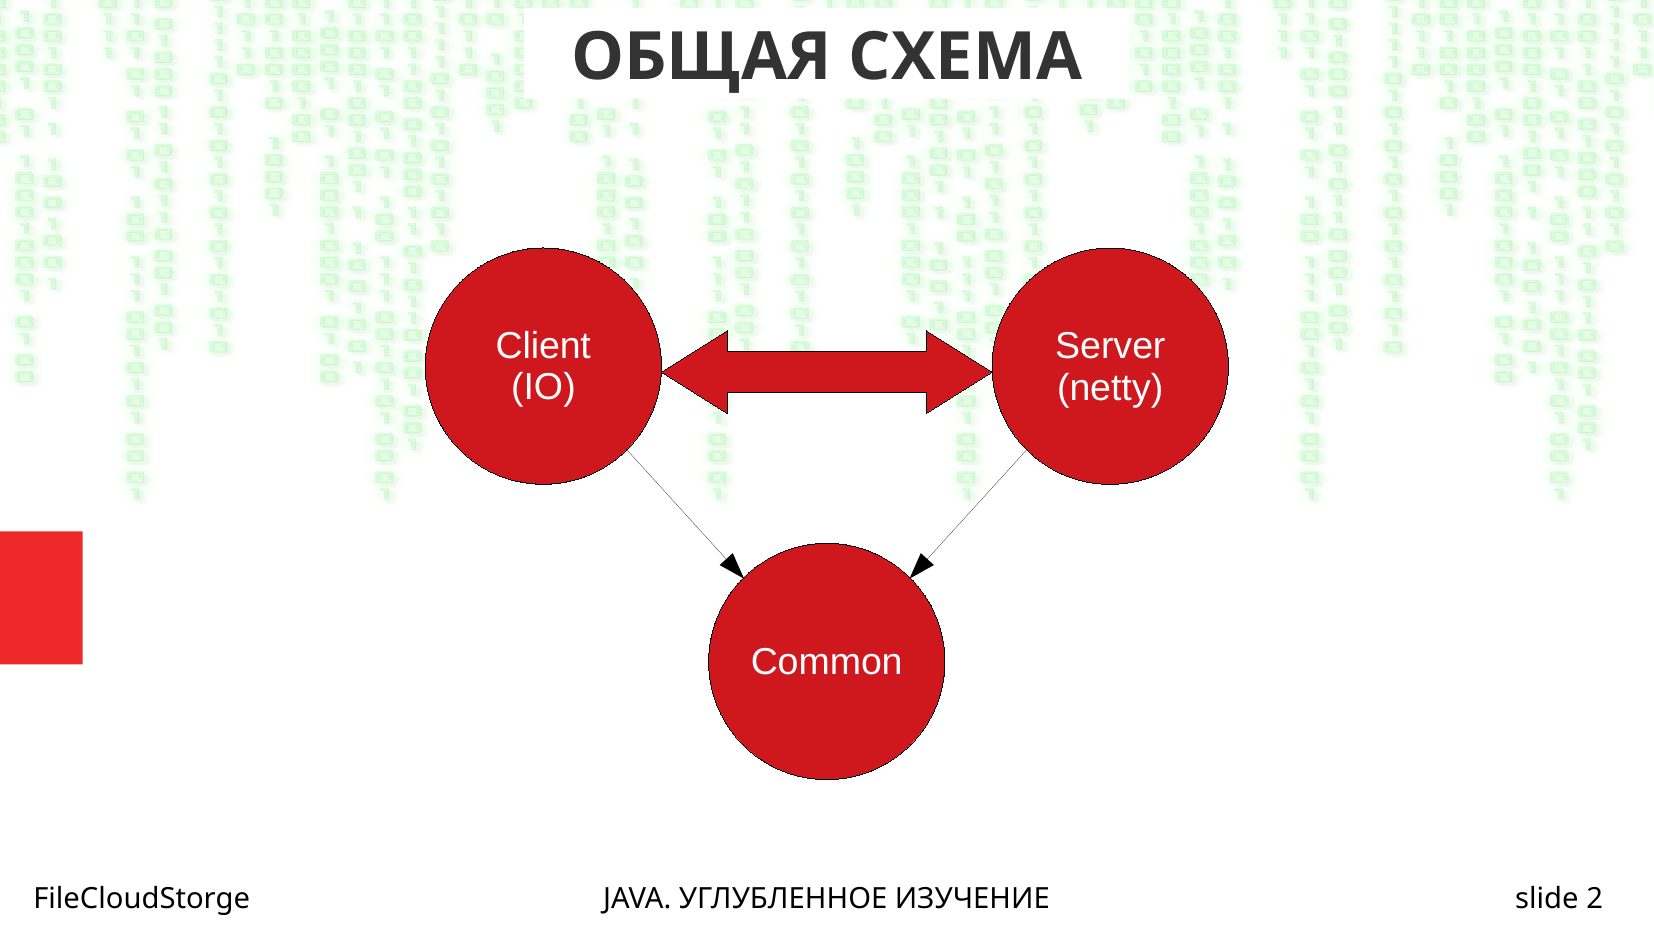

# ОБЩАЯ СХЕМА
Client
(IO)
Server
(netty)
Common
JAVA. УГЛУБЛЕННОЕ ИЗУЧЕНИЕ
FileCloudStorge
slide 2